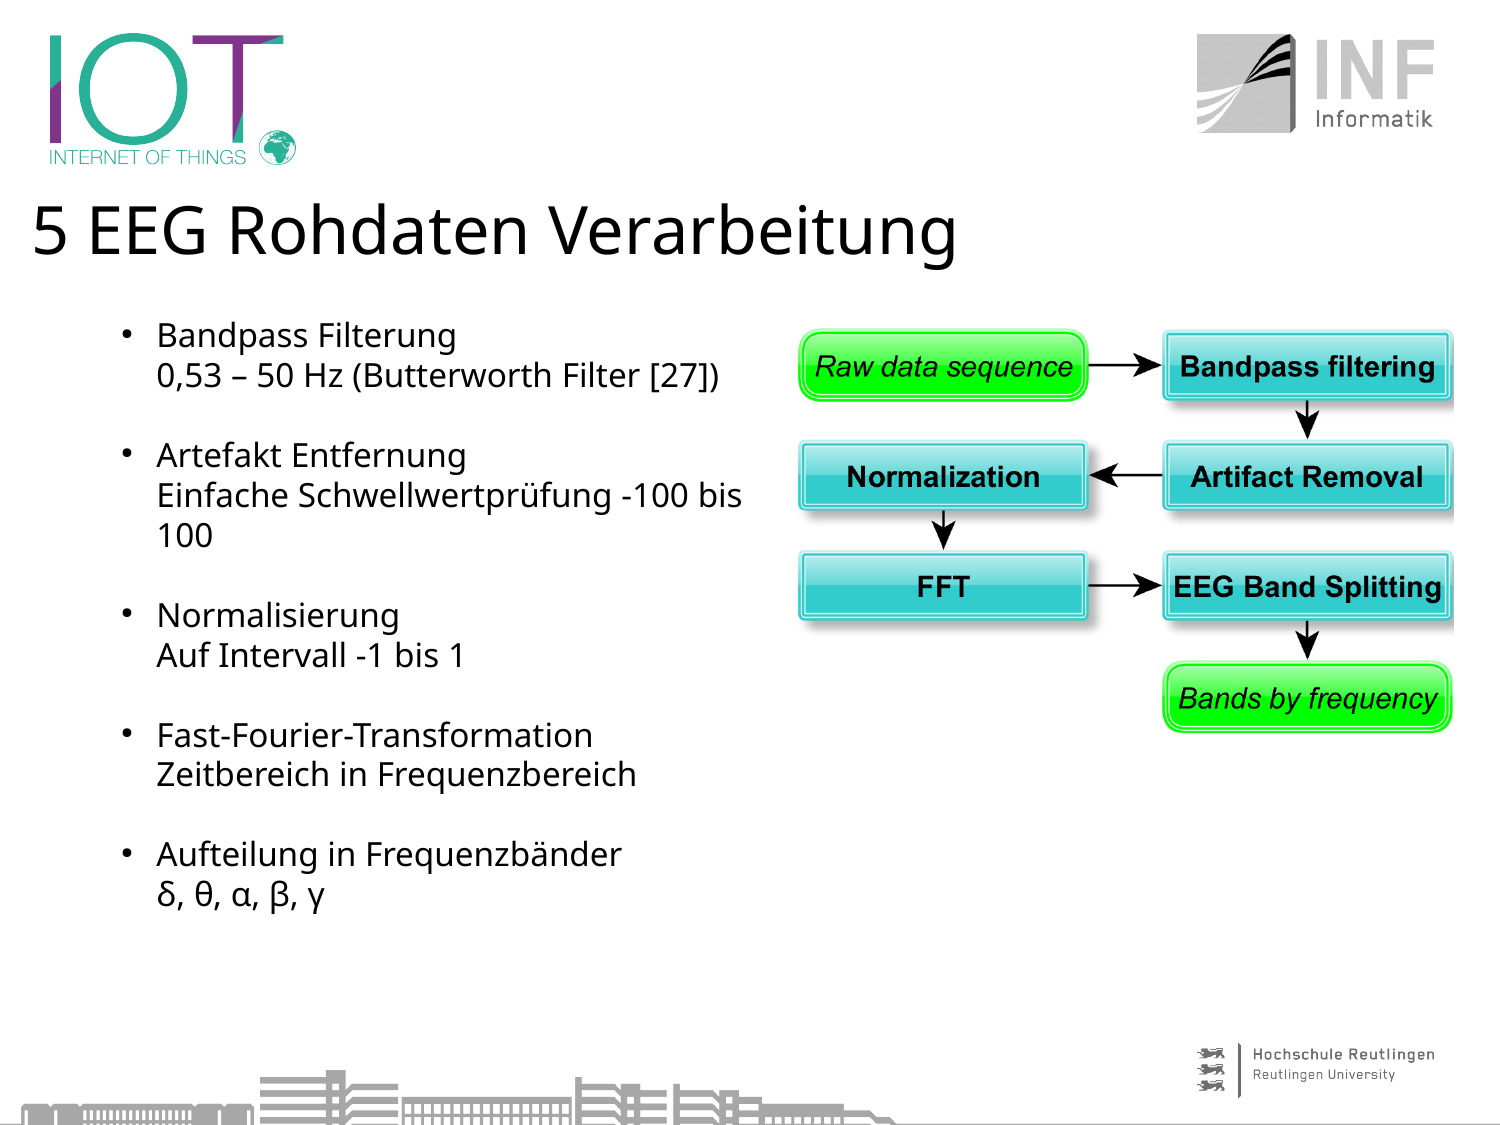

5 EEG Rohdaten Verarbeitung
Bandpass Filterung
0,53 – 50 Hz (Butterworth Filter [27])
Artefakt Entfernung
Einfache Schwellwertprüfung -100 bis 100
Normalisierung
Auf Intervall -1 bis 1
Fast-Fourier-Transformation
Zeitbereich in Frequenzbereich
Aufteilung in Frequenzbänder
δ, θ, α, β, γ